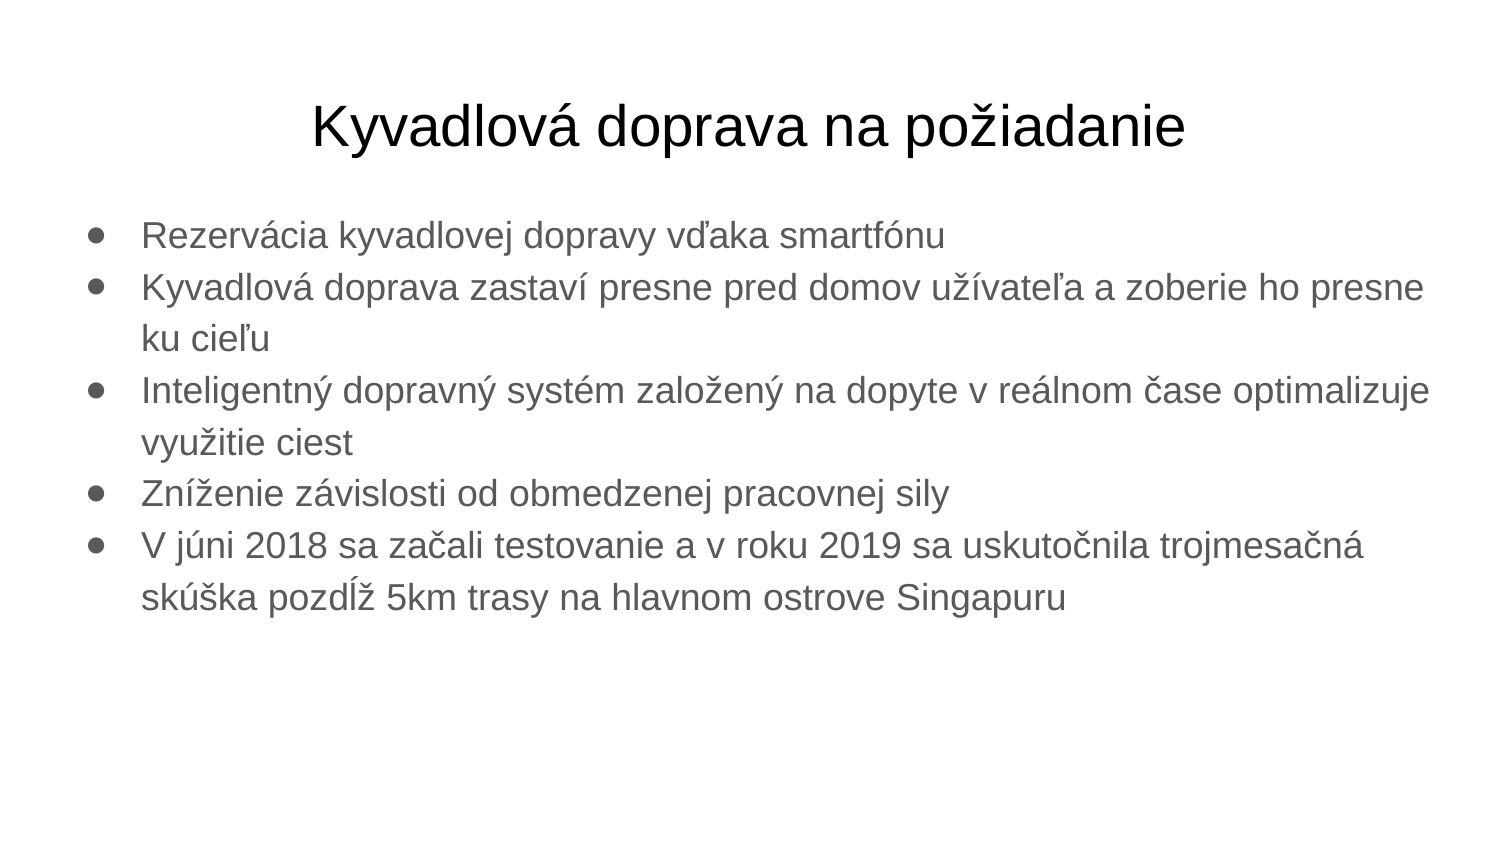

# Kyvadlová doprava na požiadanie
Rezervácia kyvadlovej dopravy vďaka smartfónu
Kyvadlová doprava zastaví presne pred domov užívateľa a zoberie ho presne ku cieľu
Inteligentný dopravný systém založený na dopyte v reálnom čase optimalizuje využitie ciest
Zníženie závislosti od obmedzenej pracovnej sily
V júni 2018 sa začali testovanie a v roku 2019 sa uskutočnila trojmesačná skúška pozdĺž 5km trasy na hlavnom ostrove Singapuru